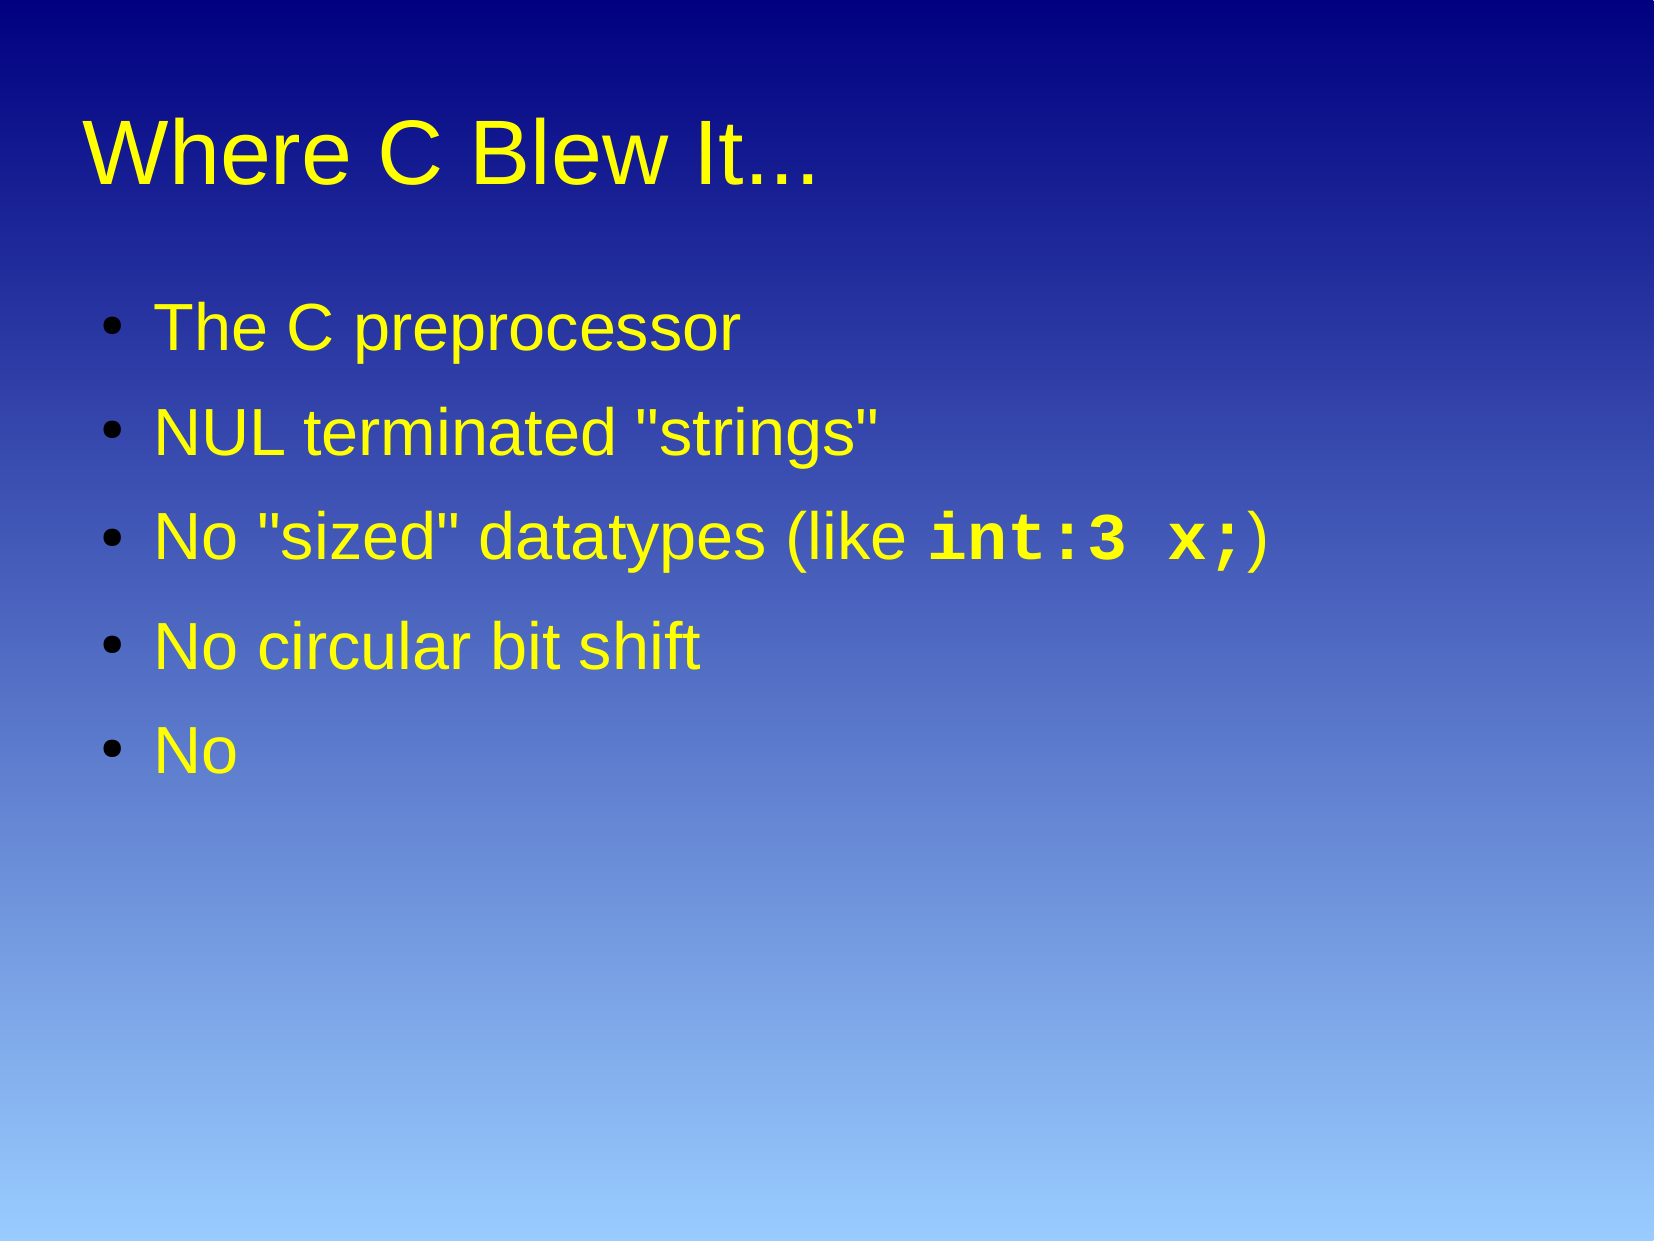

# Where C Blew It...
The C preprocessor
NUL terminated "strings"
No "sized" datatypes (like int:3 x;)
No circular bit shift
No